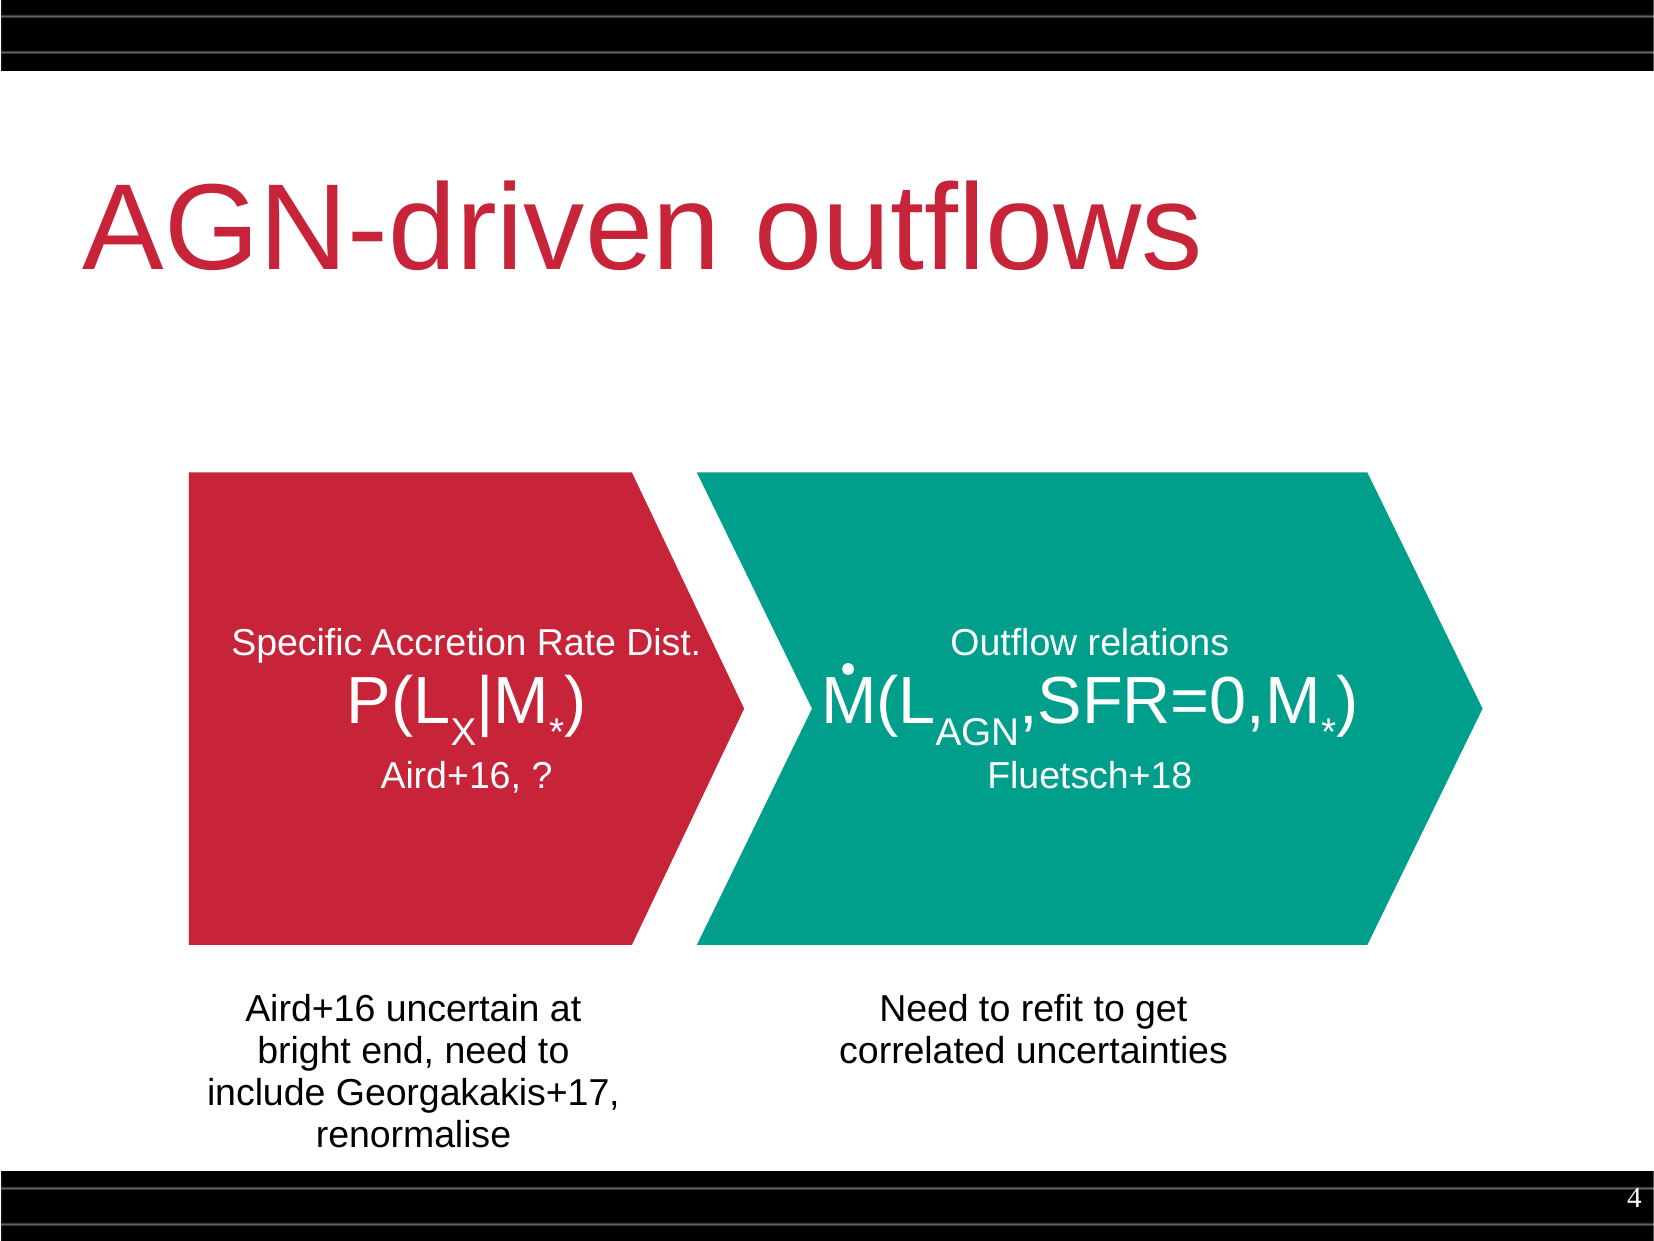

# AGN-driven outflows
Specific Accretion Rate Dist.
P(LX|M*)
Aird+16, ?
Outflow relations
M(LAGN,SFR=0,M*)
Fluetsch+18
Aird+16 uncertain at bright end, need to include Georgakakis+17, renormalise
Need to refit to get correlated uncertainties